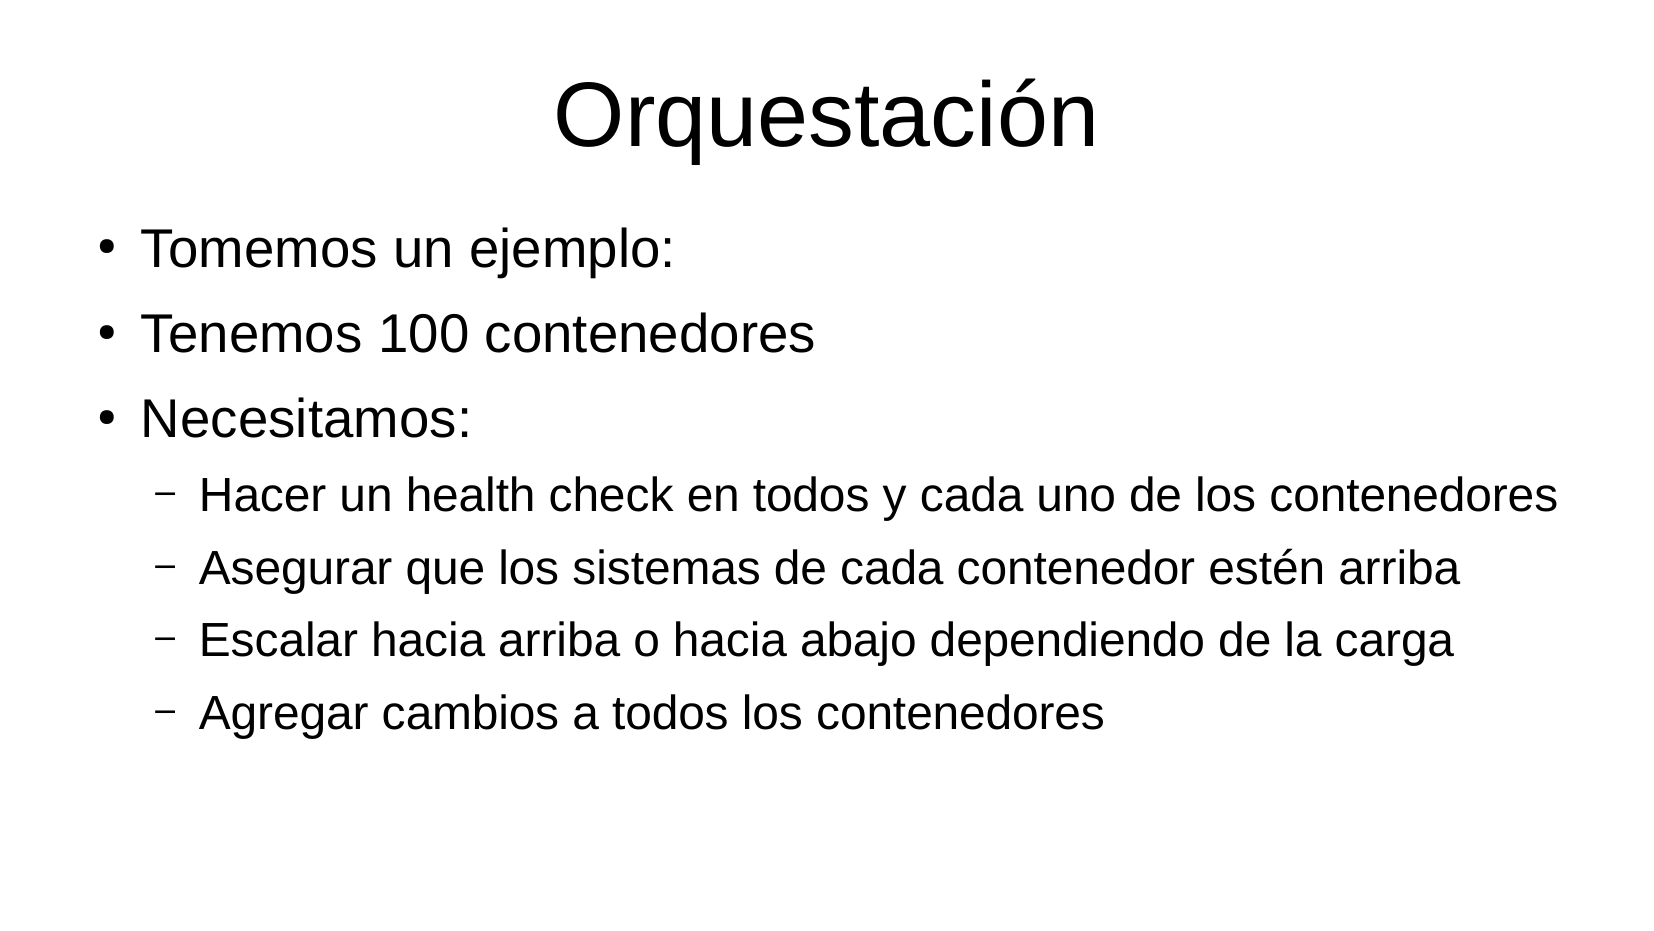

# Orquestación
Tomemos un ejemplo:
Tenemos 100 contenedores
Necesitamos:
Hacer un health check en todos y cada uno de los contenedores
Asegurar que los sistemas de cada contenedor estén arriba
Escalar hacia arriba o hacia abajo dependiendo de la carga
Agregar cambios a todos los contenedores